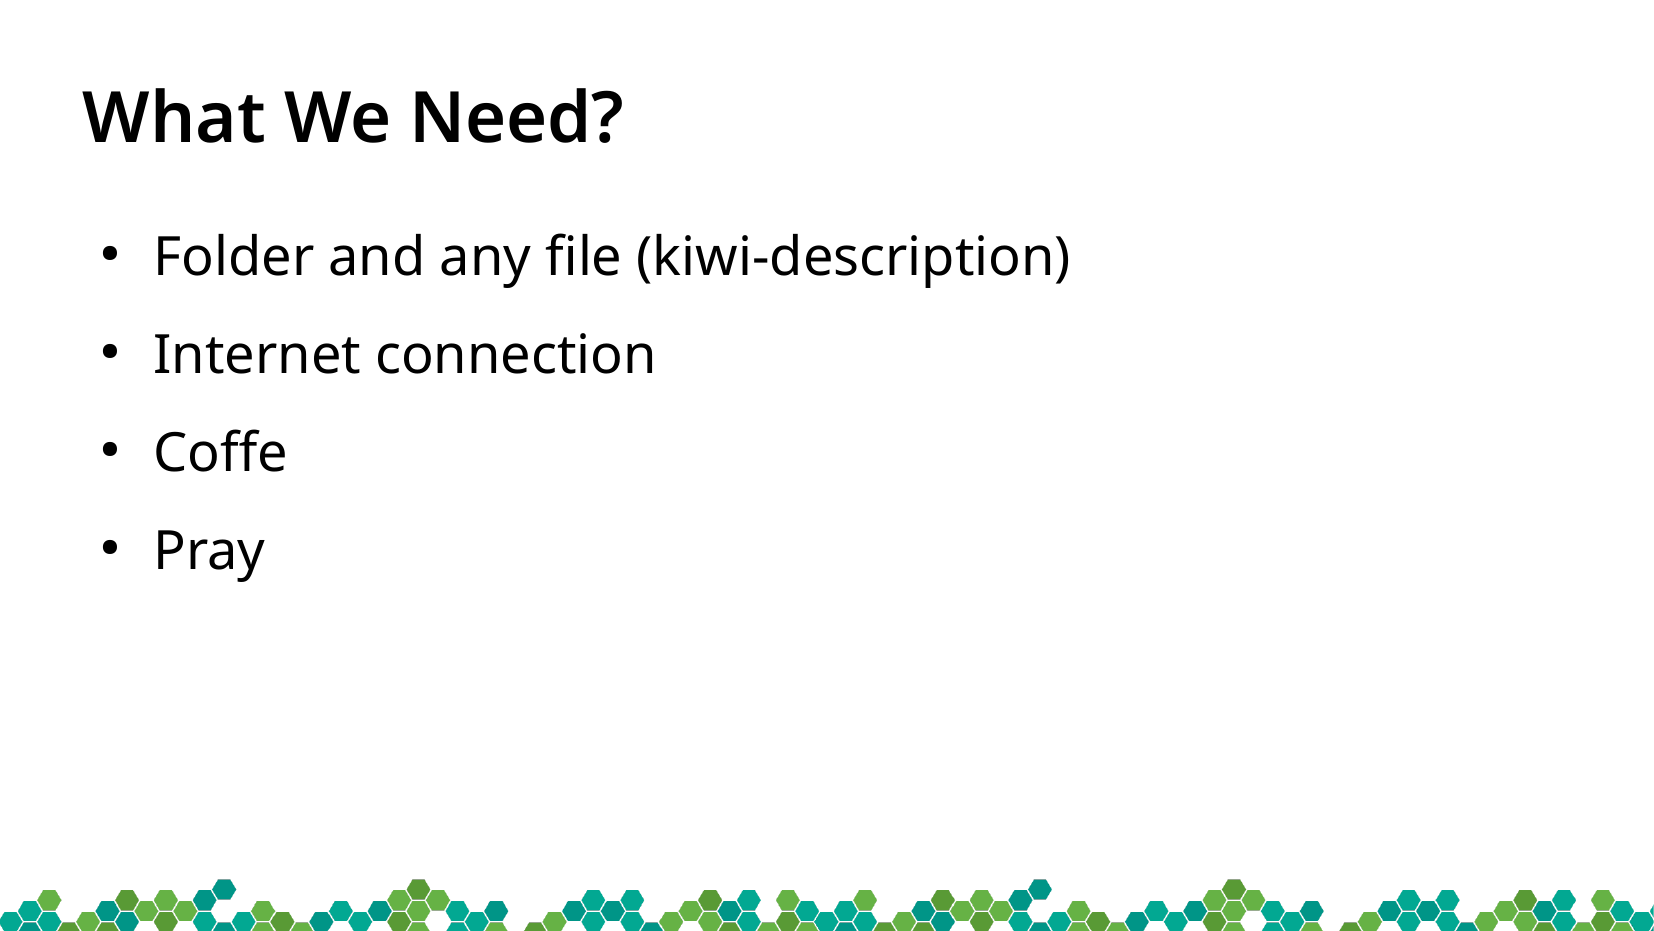

# What We Need?
Folder and any file (kiwi-description)
Internet connection
Coffe
Pray